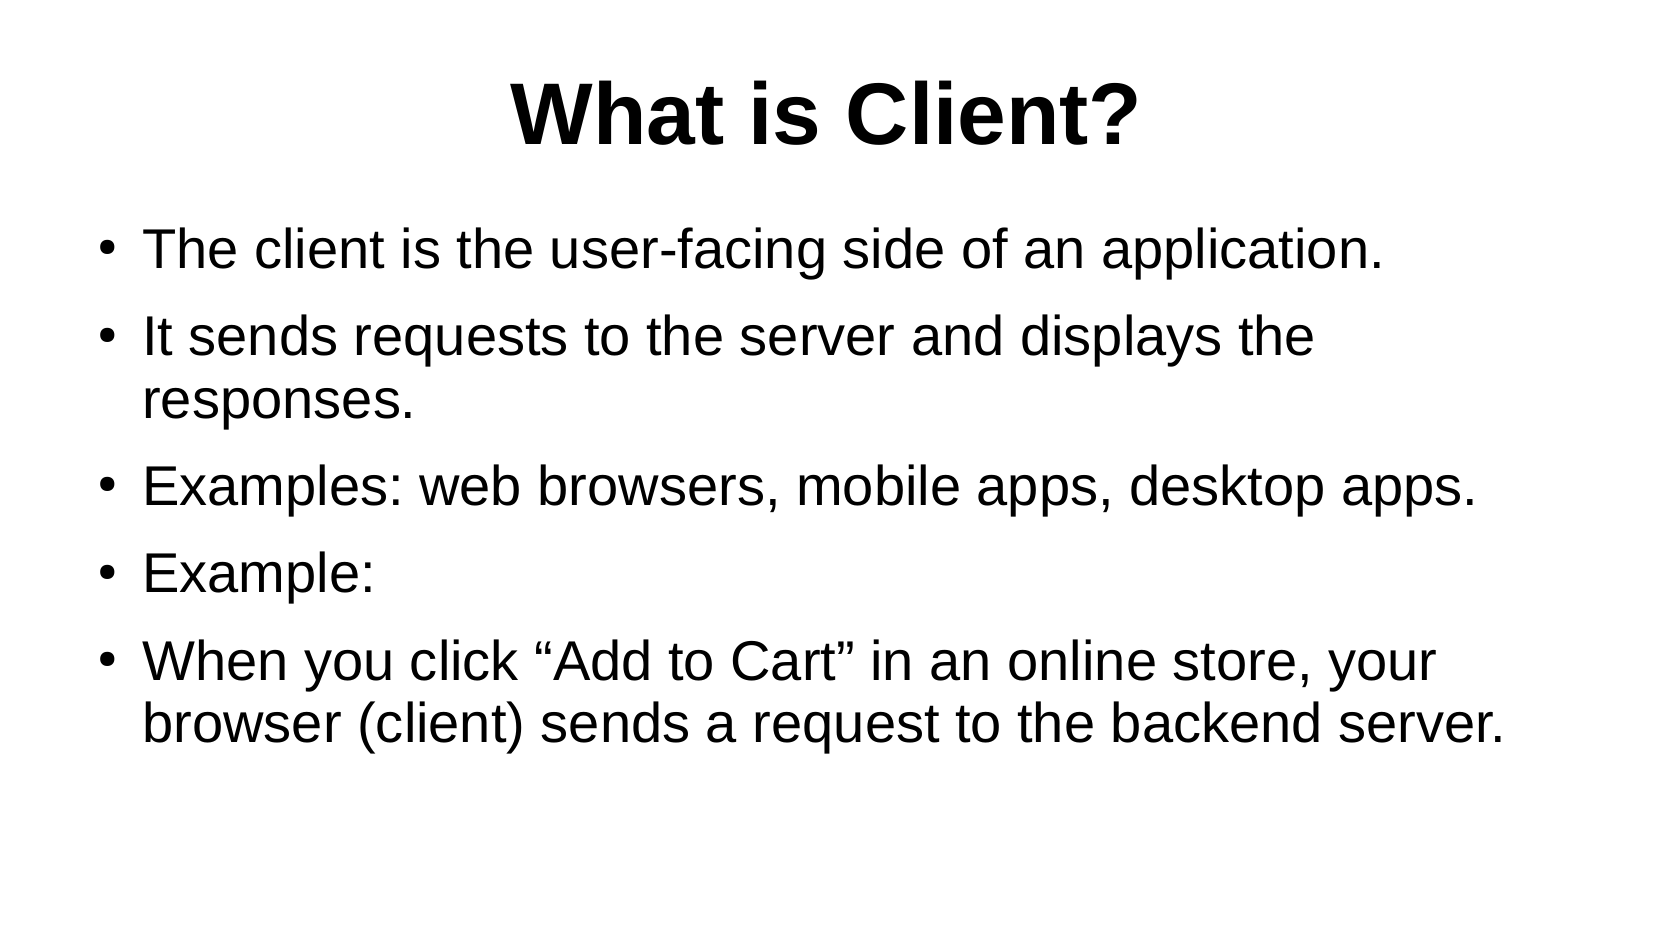

# What is Client?
The client is the user-facing side of an application.
It sends requests to the server and displays the responses.
Examples: web browsers, mobile apps, desktop apps.
Example:
When you click “Add to Cart” in an online store, your browser (client) sends a request to the backend server.